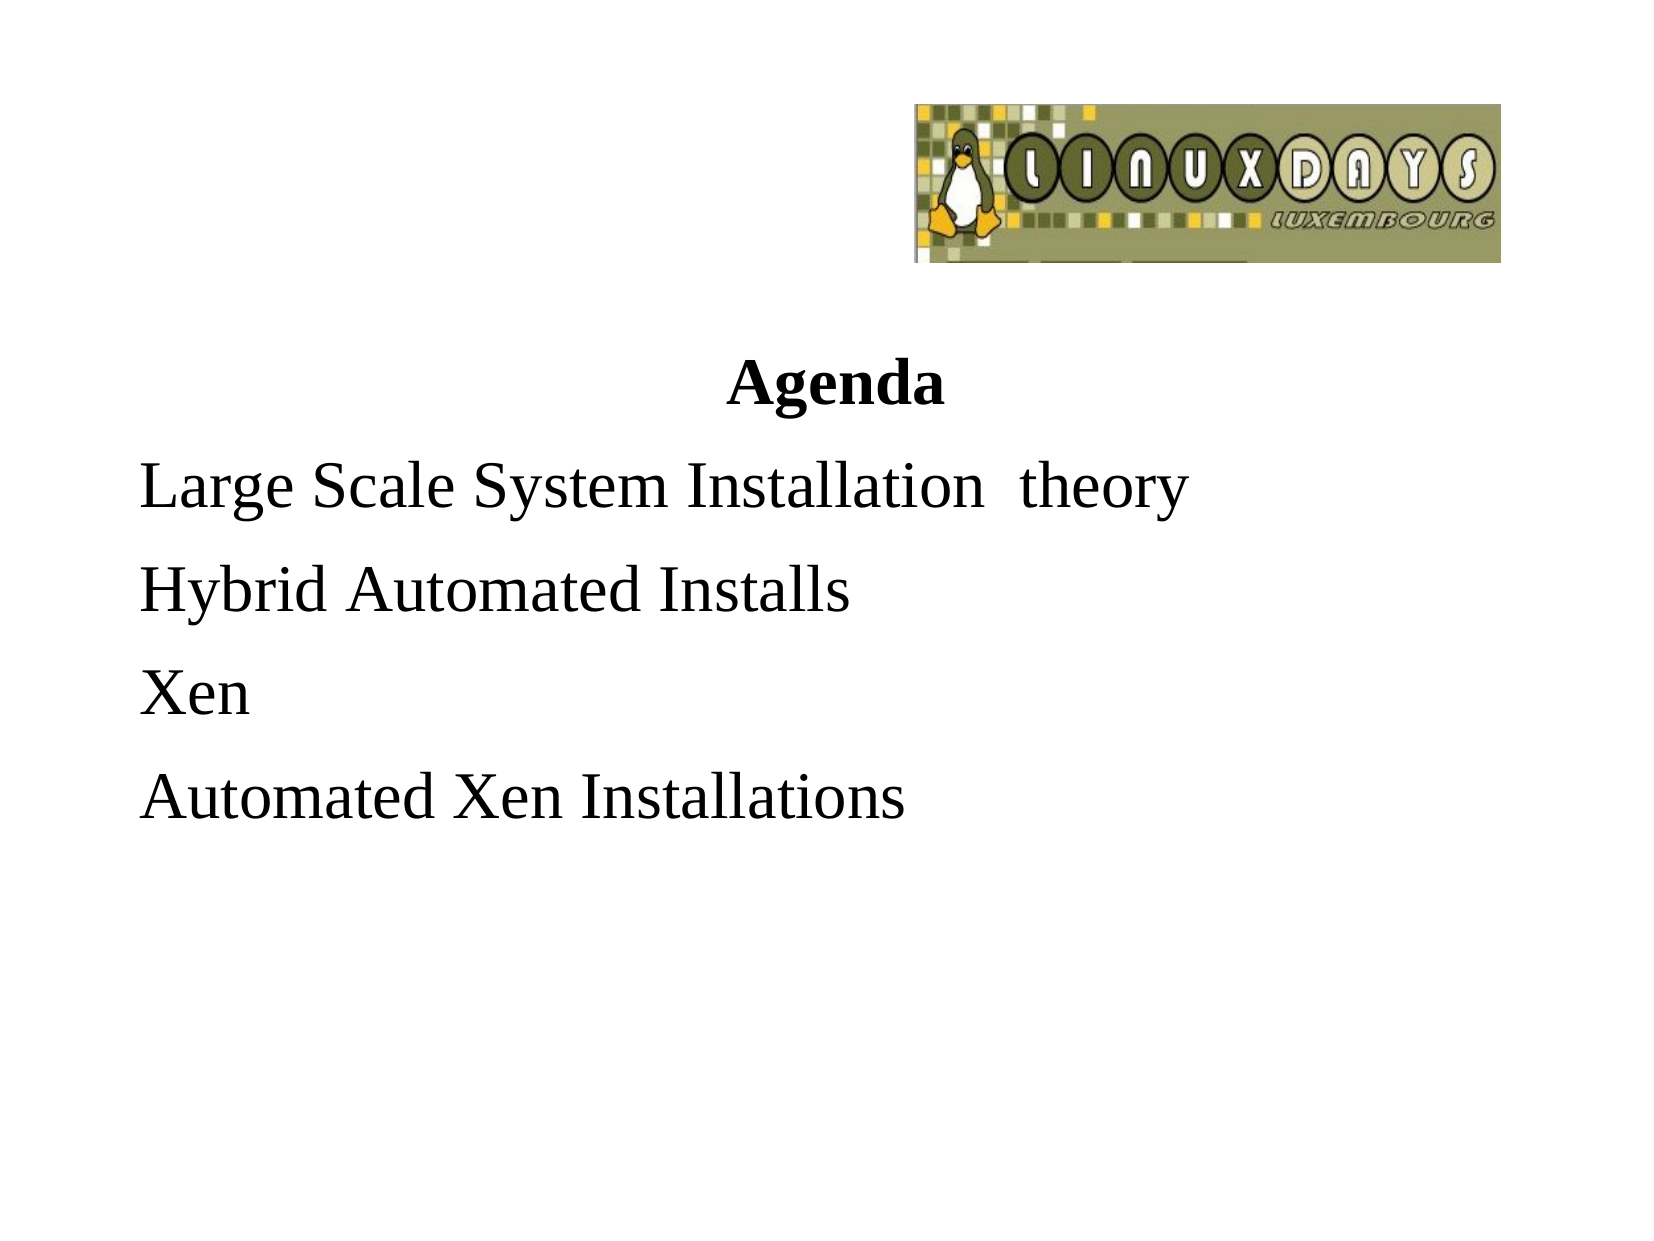

#
Agenda
Large Scale System Installation theory
Hybrid Automated Installs
Xen
Automated Xen Installations